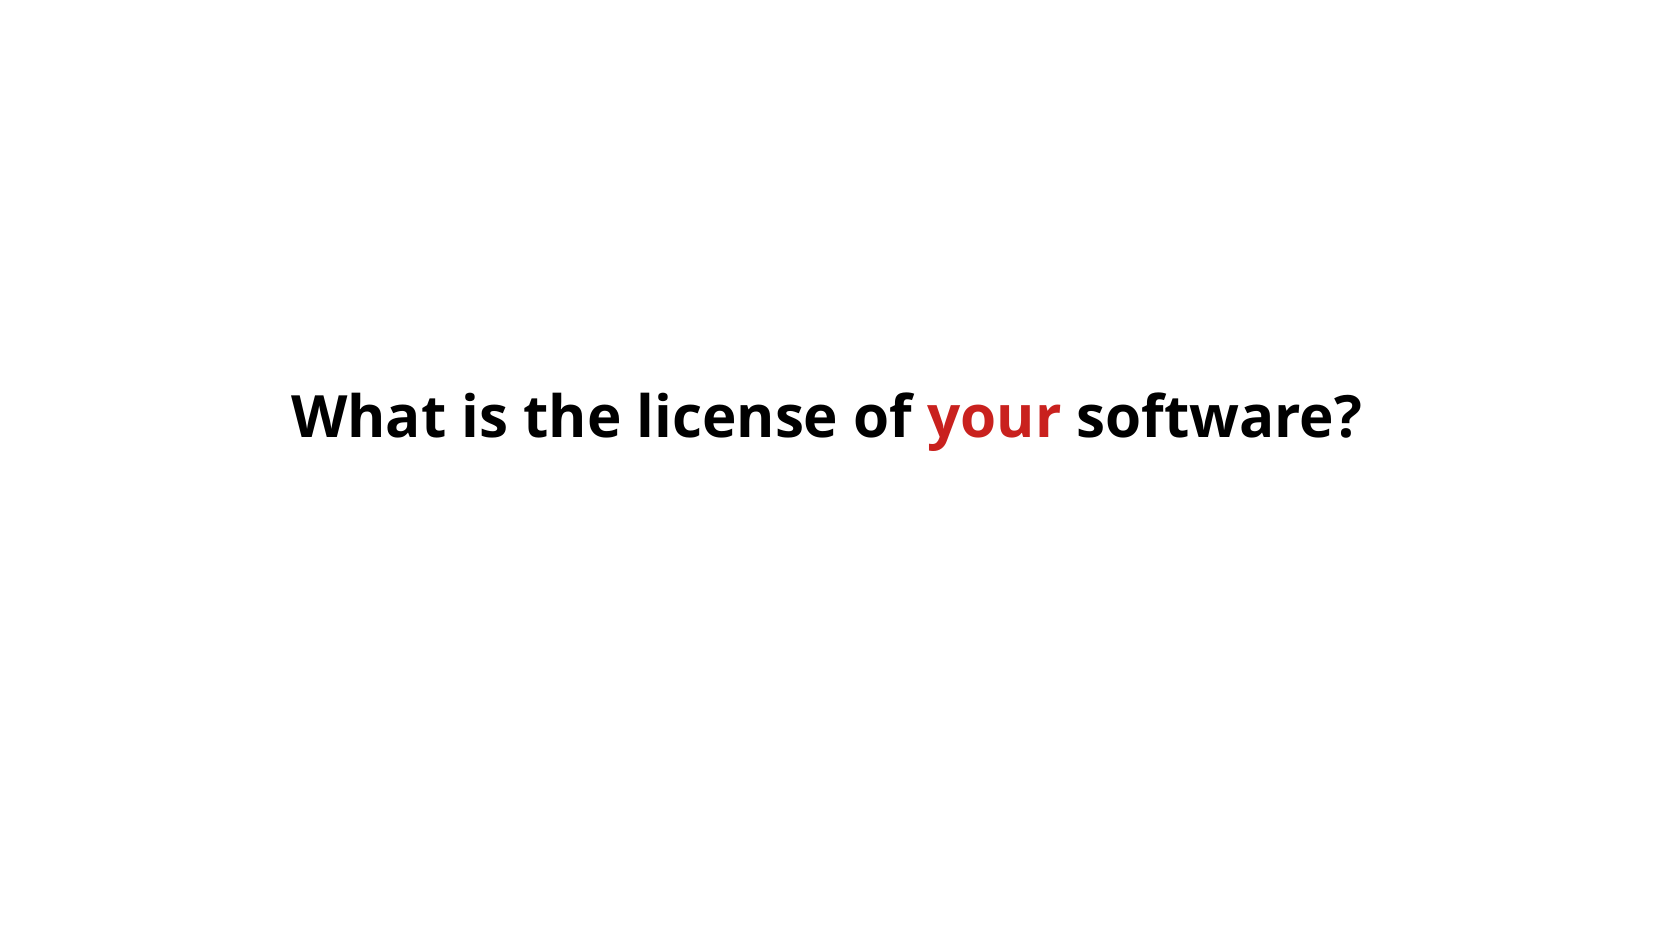

# What is the license of your software?